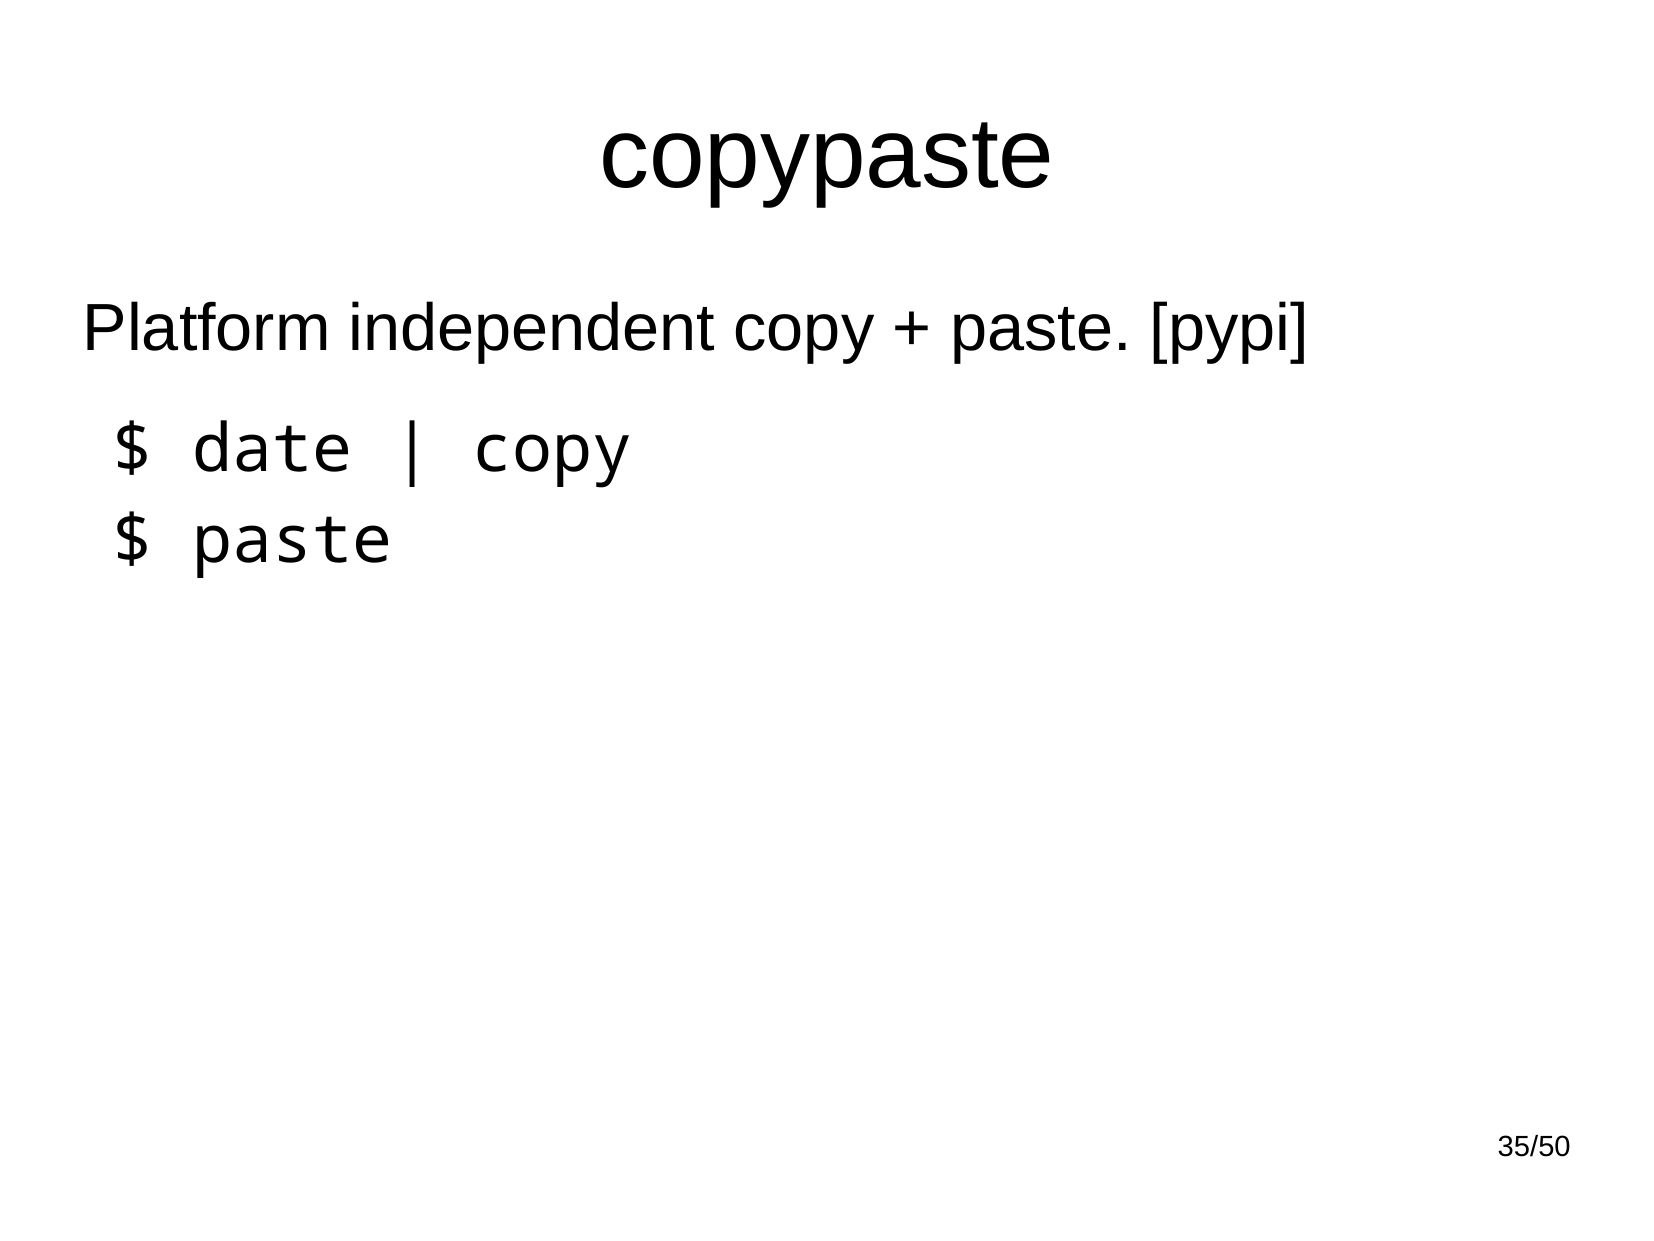

# copypaste
Platform independent copy + paste. [pypi]
$ date | copy
$ paste
35